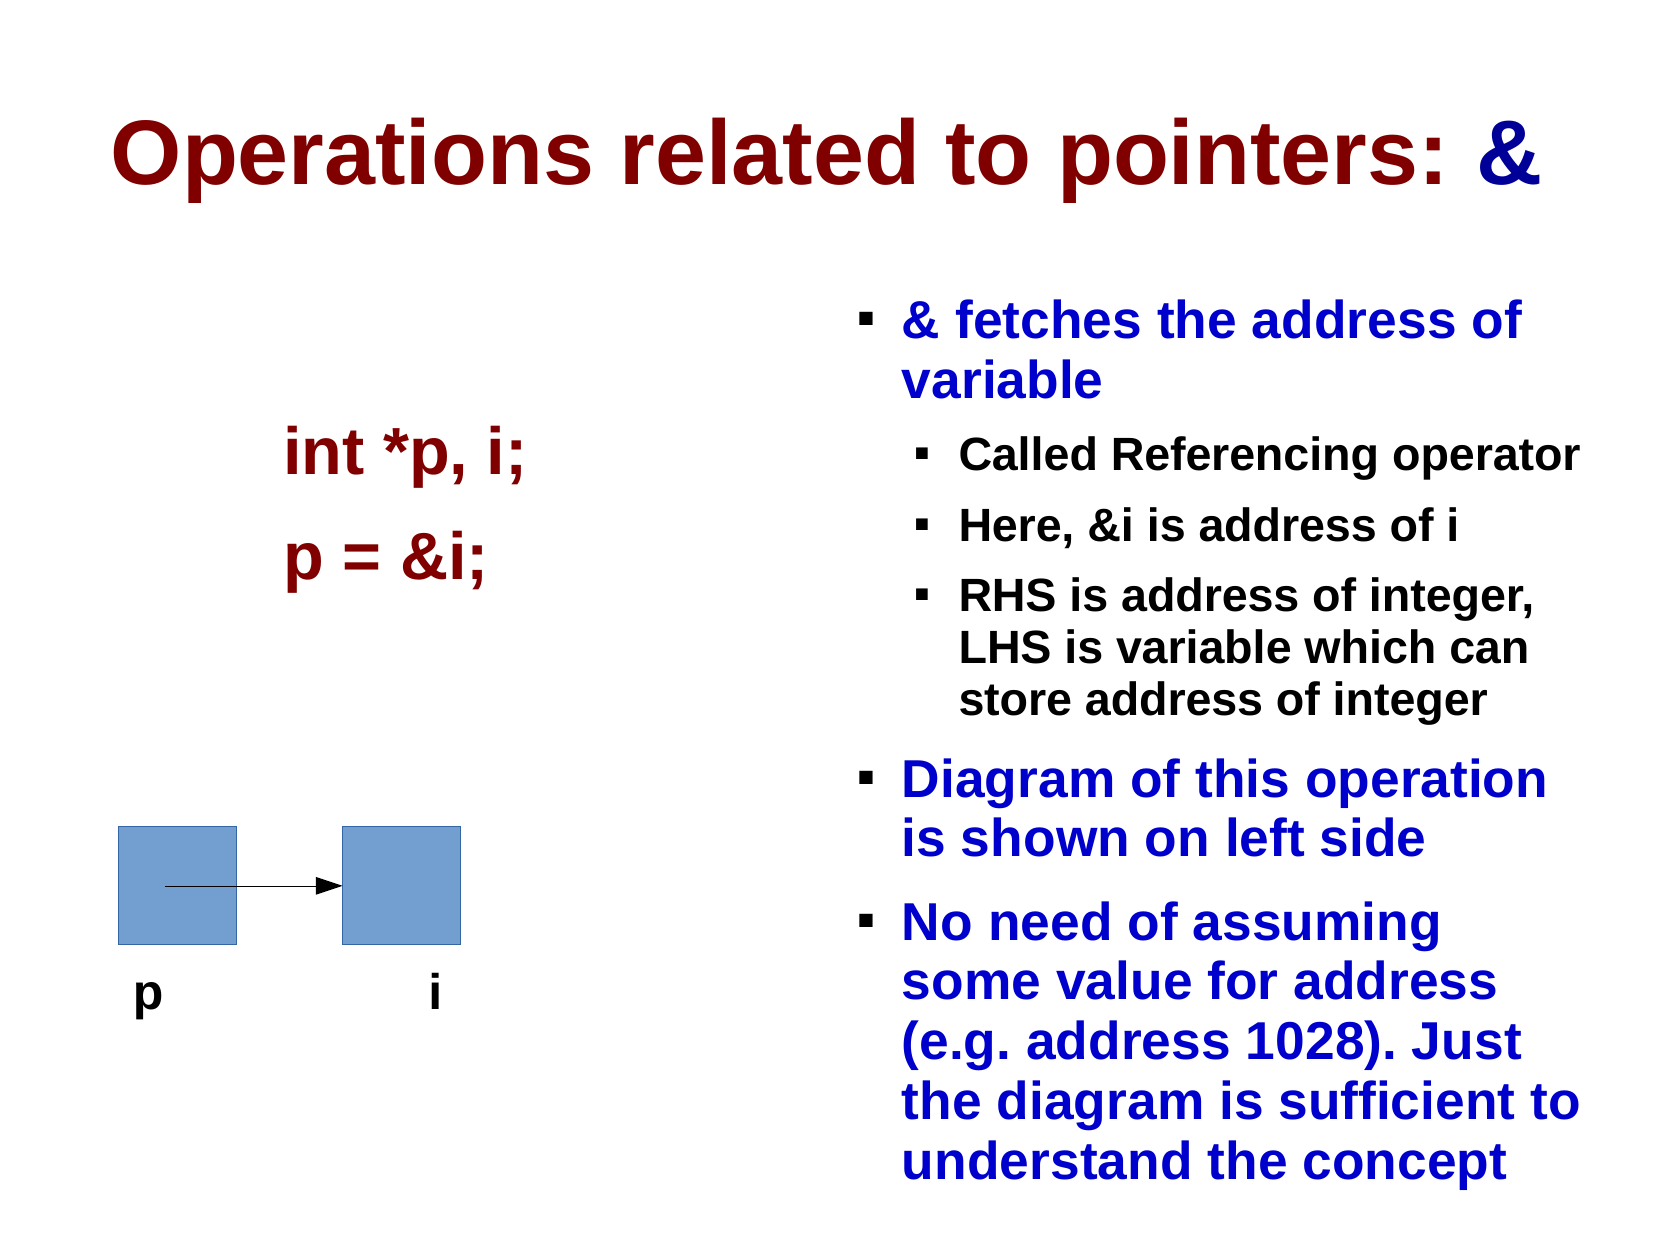

# Operations related to pointers: &
& fetches the address of variable
Called Referencing operator
Here, &i is address of i
RHS is address of integer, LHS is variable which can store address of integer
Diagram of this operation is shown on left side
No need of assuming some value for address (e.g. address 1028). Just the diagram is sufficient to understand the concept
int *p, i;
p = &i;
p i